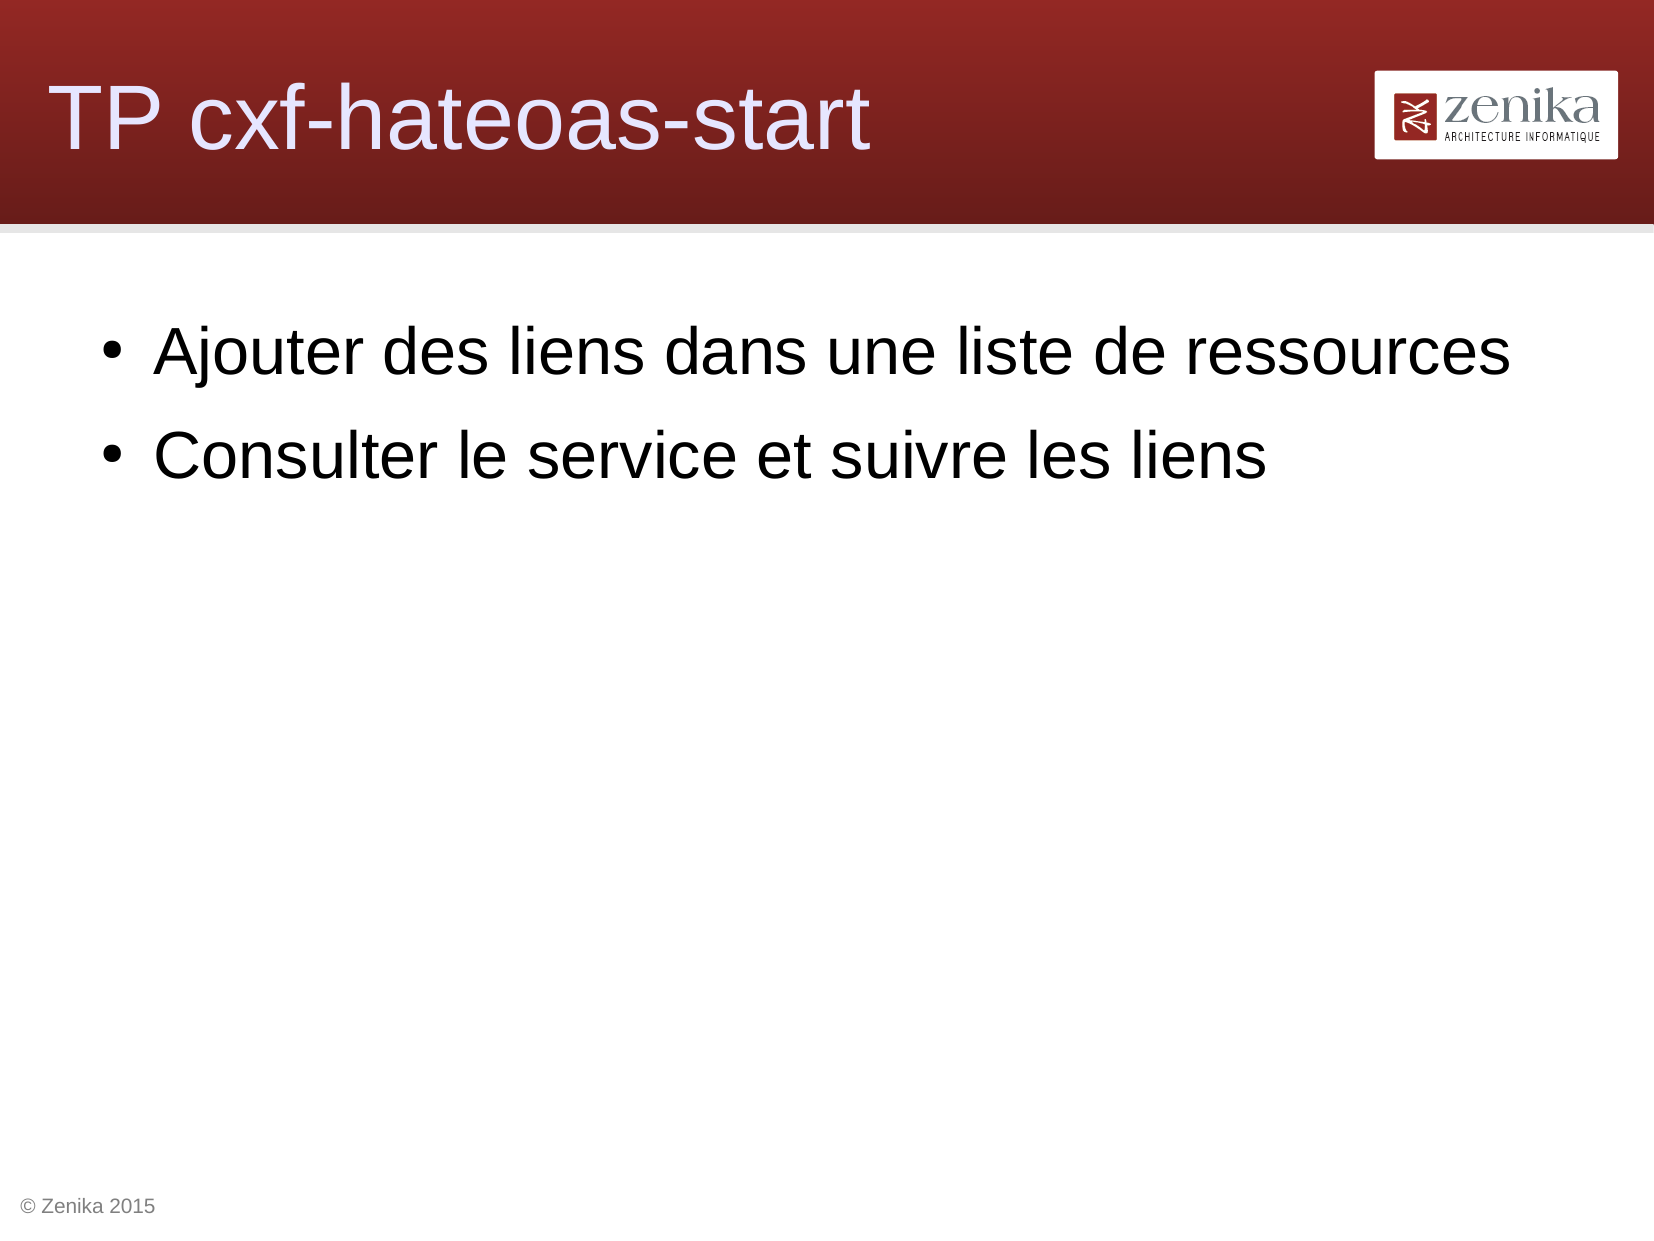

# TP cxf-hateoas-start
Ajouter des liens dans une liste de ressources
Consulter le service et suivre les liens